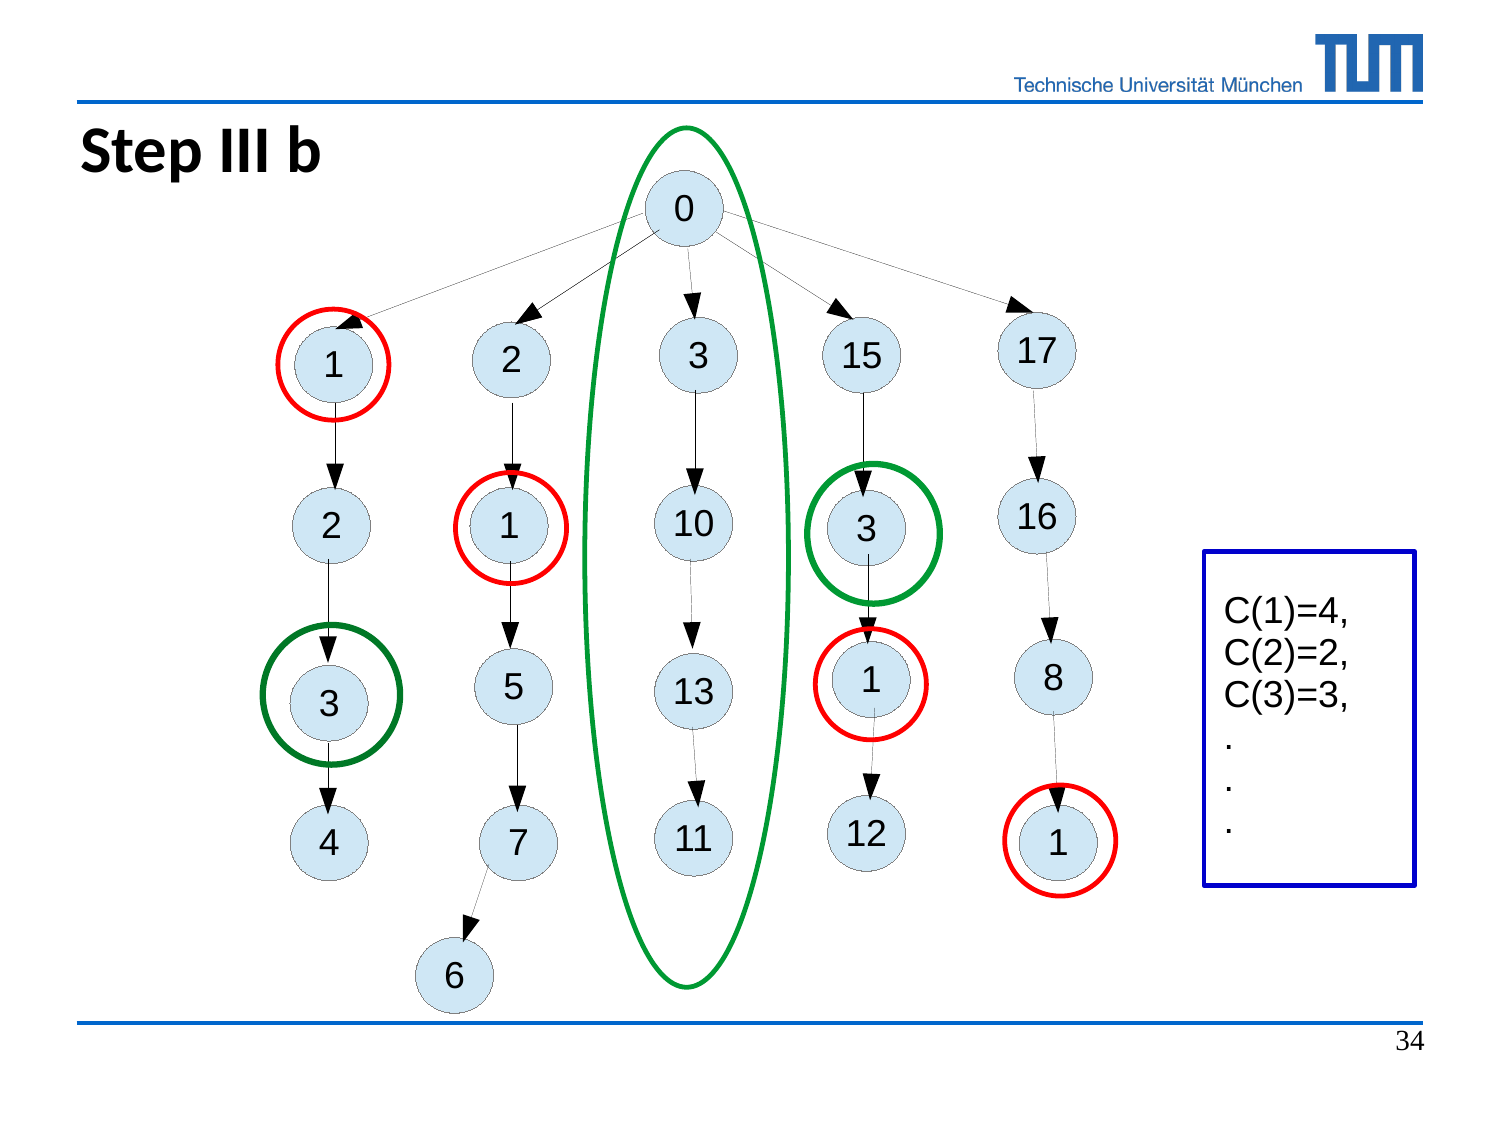

# Step III b
0
17
15
3
2
1
16
10
2
1
3
C(1)=4,
C(2)=2,
C(3)=3,
.
.
.
8
1
5
13
3
12
11
7
1
4
6
34